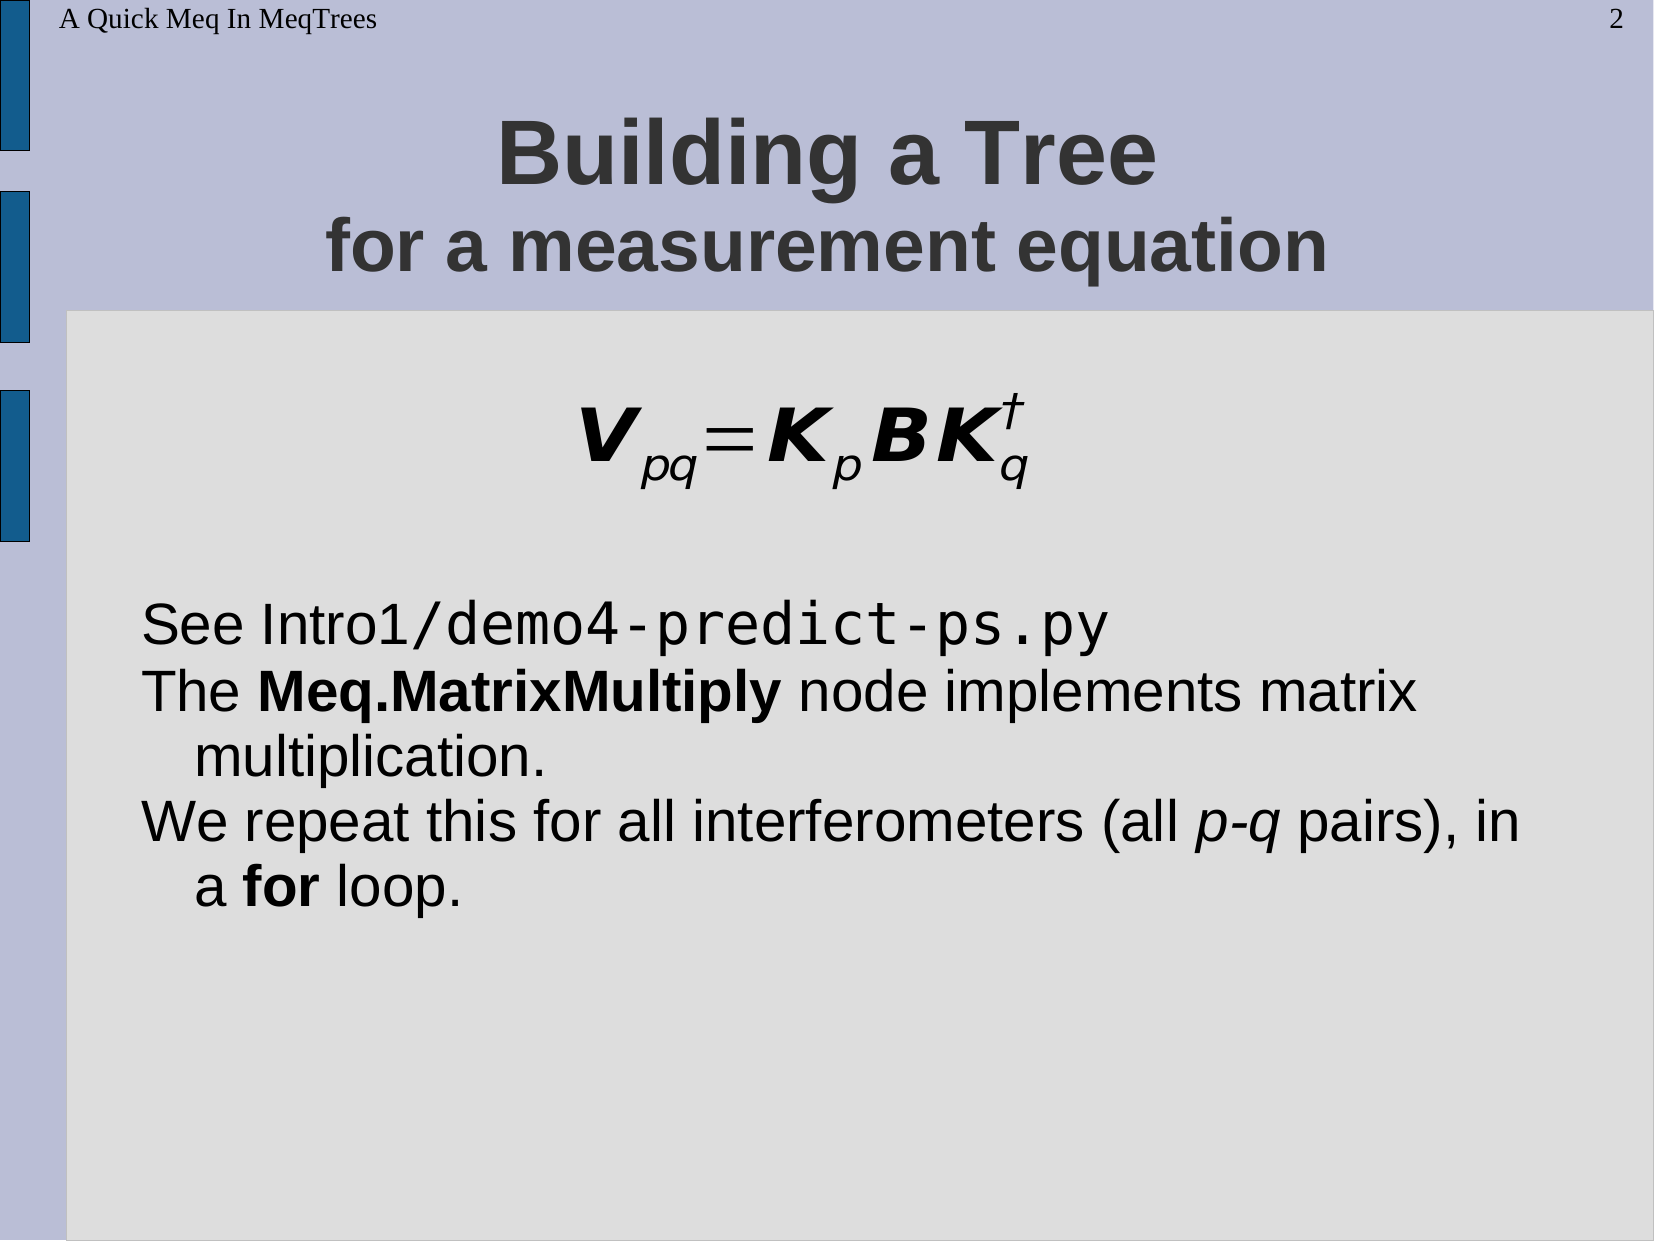

A Quick Meq In MeqTrees
2
# Building a Tree for a measurement equation
See Intro1/demo4-predict-ps.py
The Meq.MatrixMultiply node implements matrix multiplication.
We repeat this for all interferometers (all p-q pairs), in a for loop.